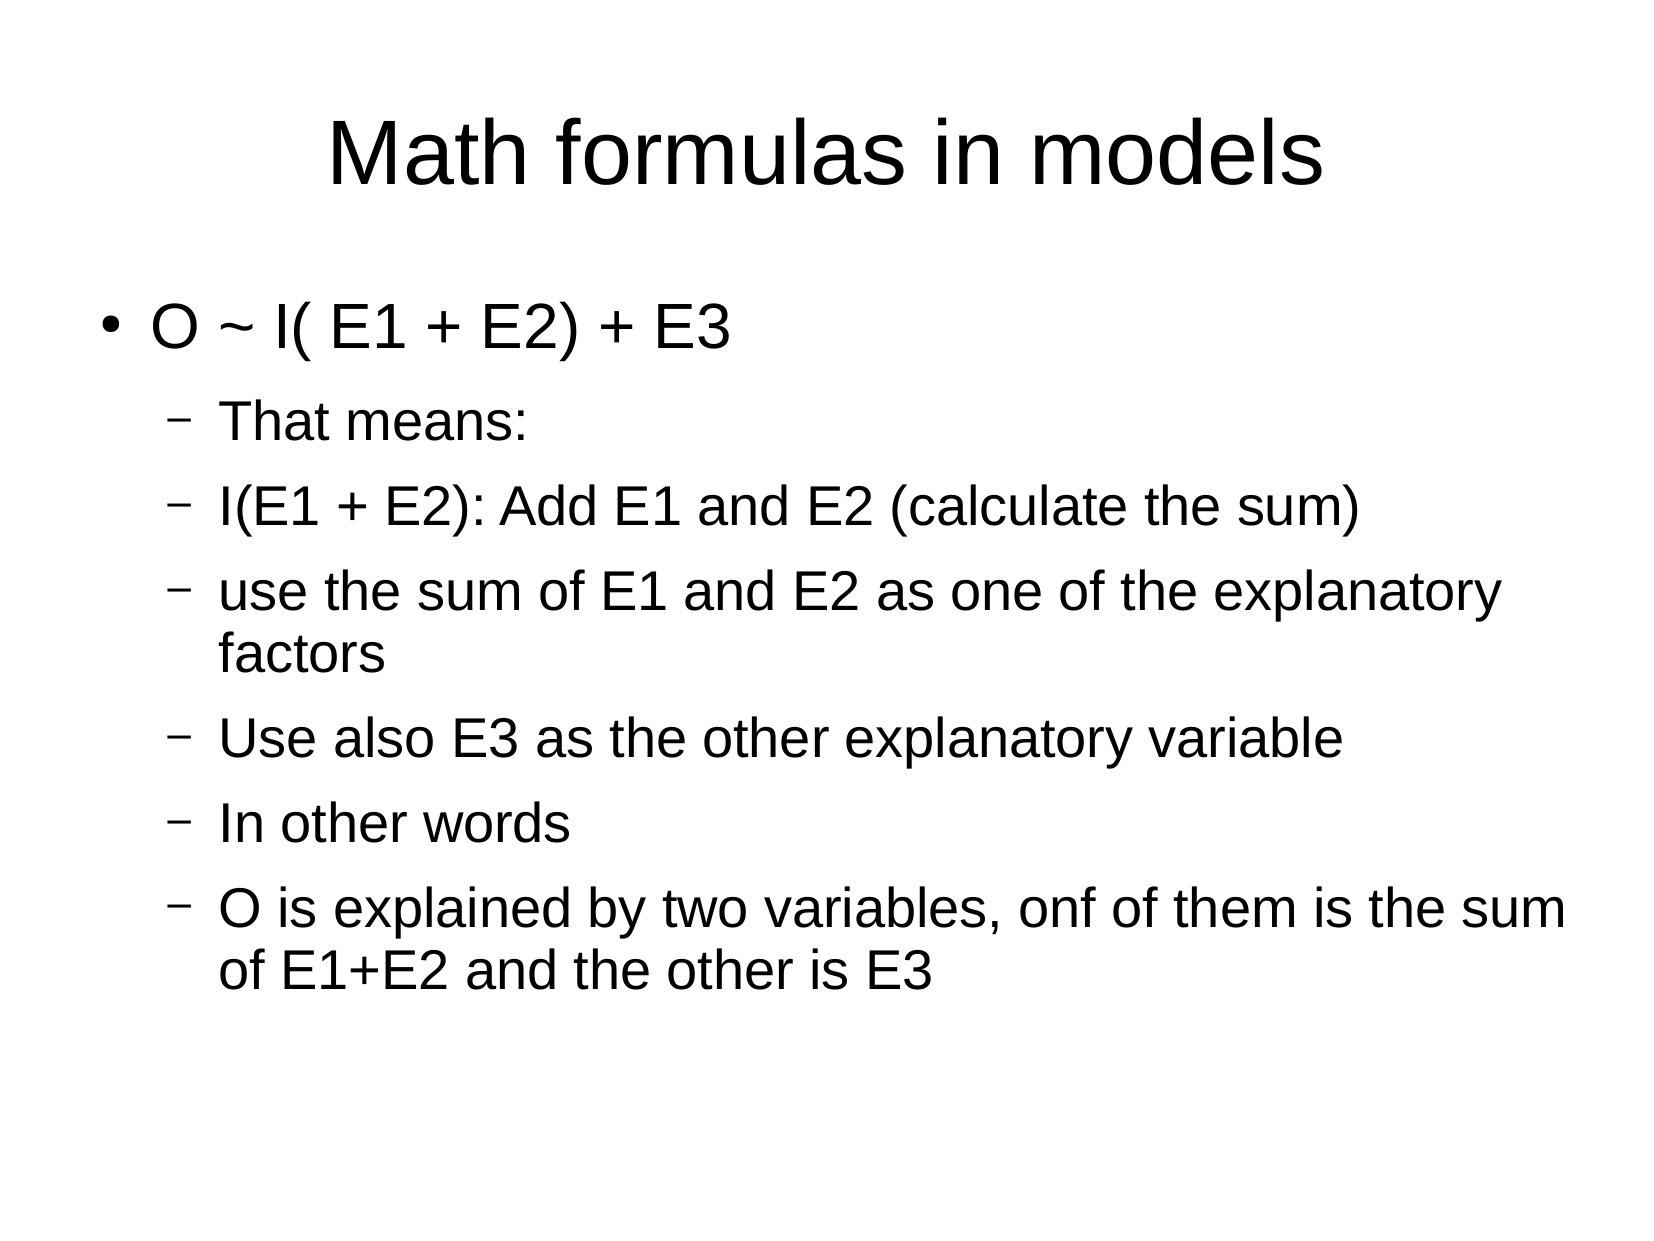

# Math formulas in models
O ~ I( E1 + E2) + E3
That means:
I(E1 + E2): Add E1 and E2 (calculate the sum)
use the sum of E1 and E2 as one of the explanatory factors
Use also E3 as the other explanatory variable
In other words
O is explained by two variables, onf of them is the sum of E1+E2 and the other is E3